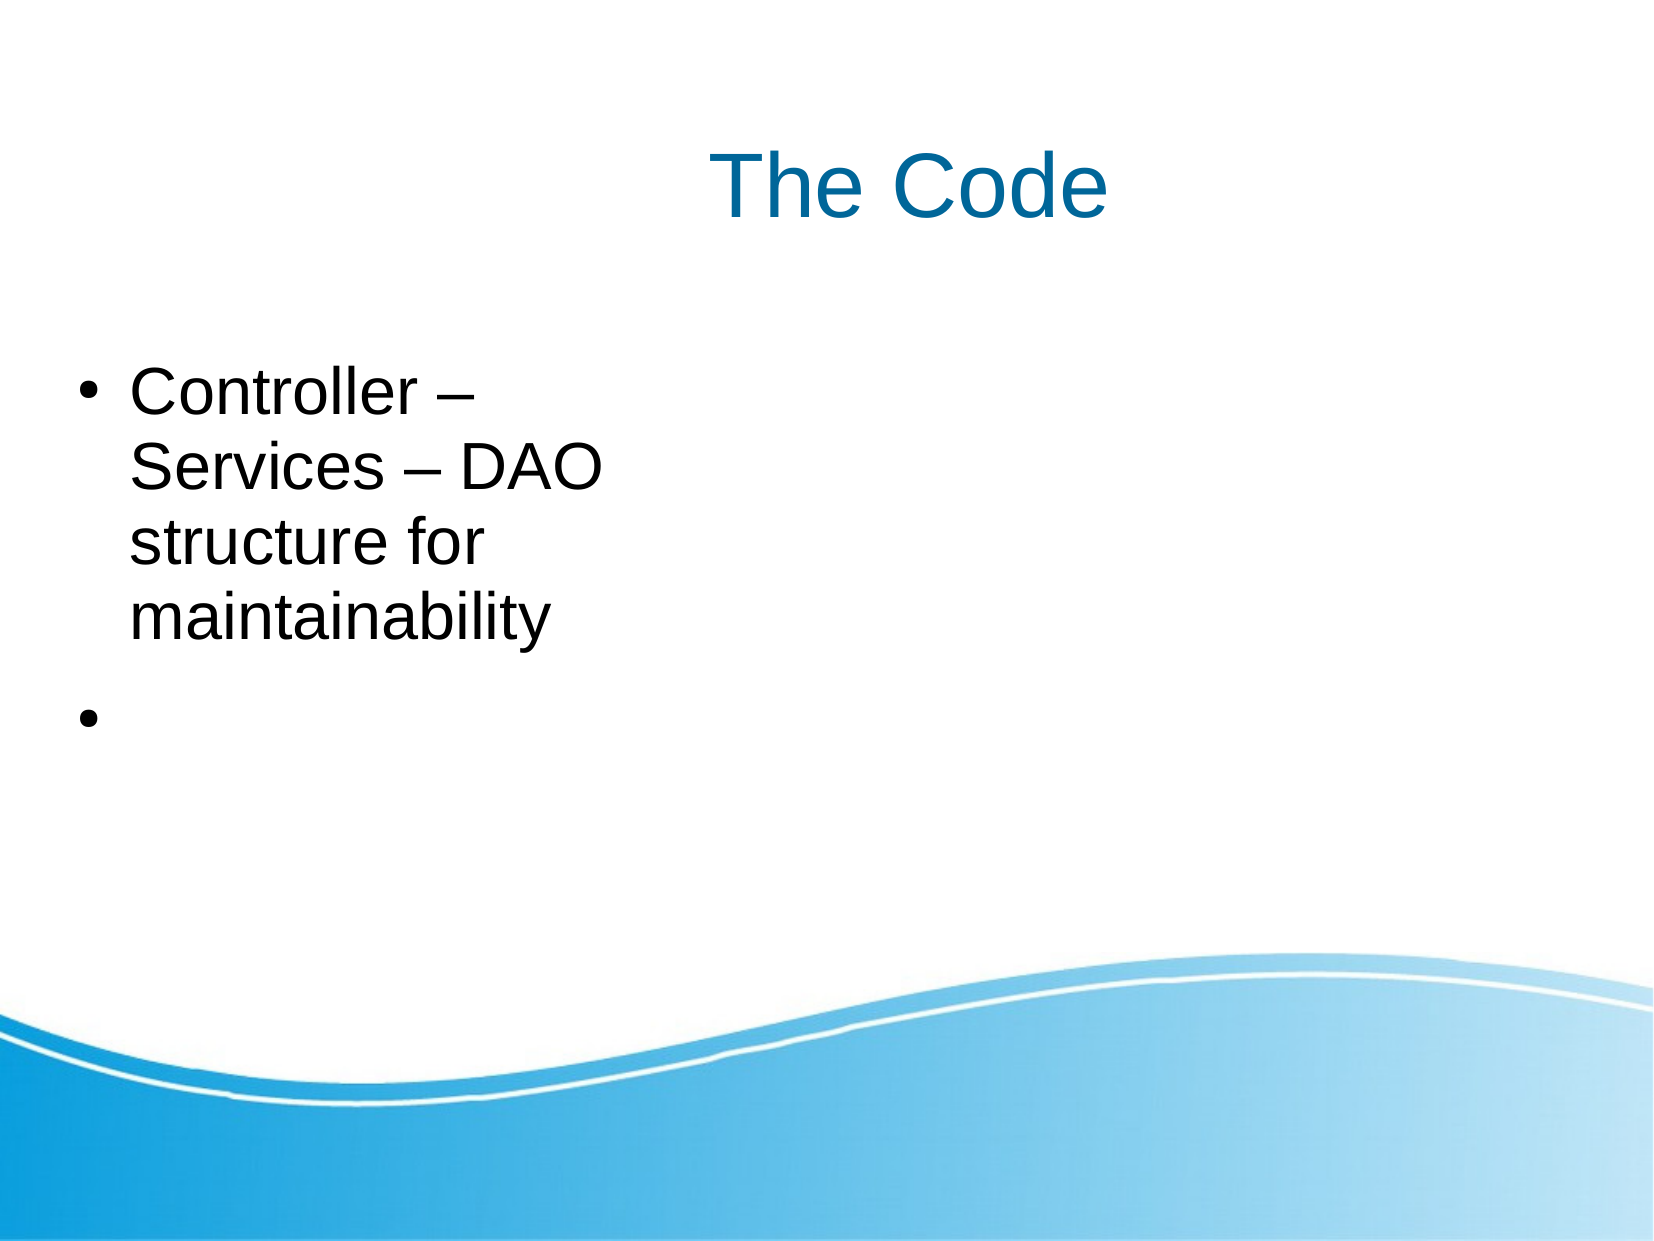

# The Code
Controller – Services – DAO structure for maintainability